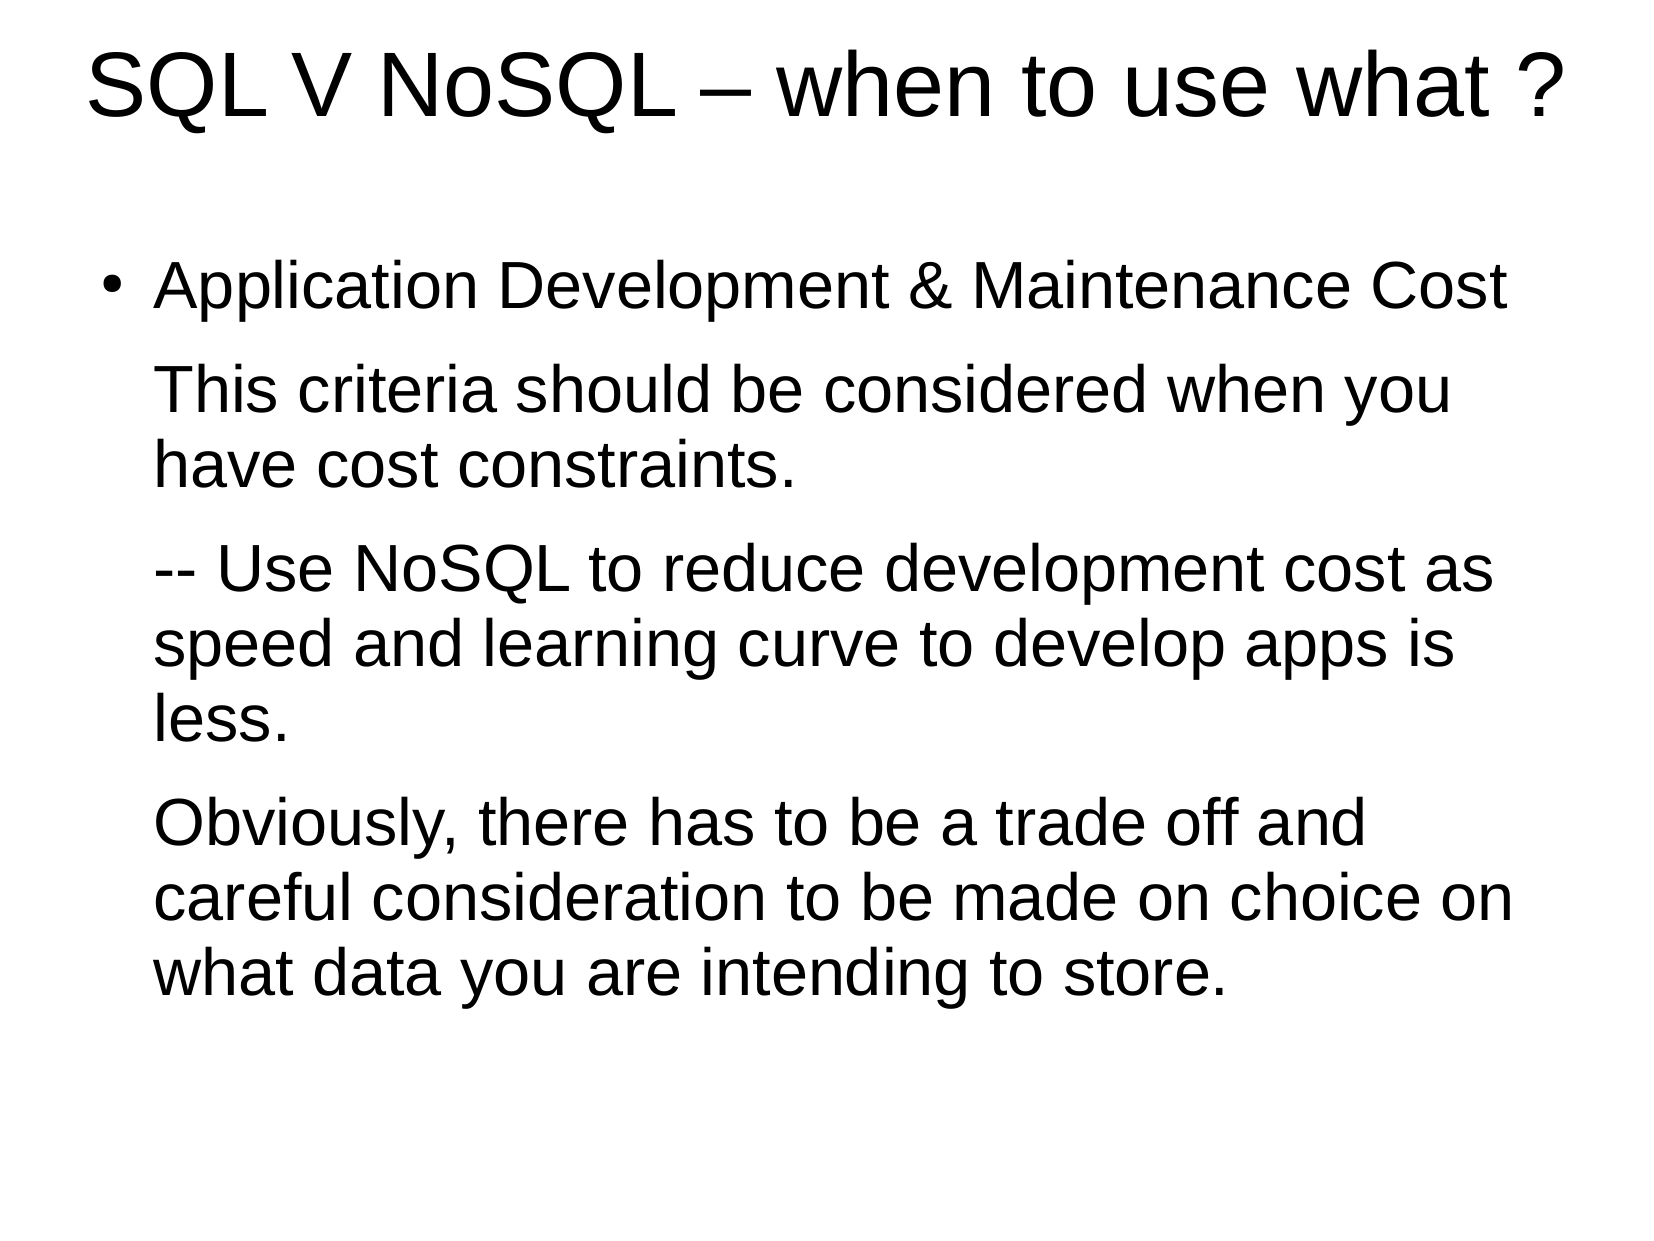

# SQL V NoSQL – when to use what ?
Application Development & Maintenance Cost
This criteria should be considered when you have cost constraints.
-- Use NoSQL to reduce development cost as speed and learning curve to develop apps is less.
Obviously, there has to be a trade off and careful consideration to be made on choice on what data you are intending to store.